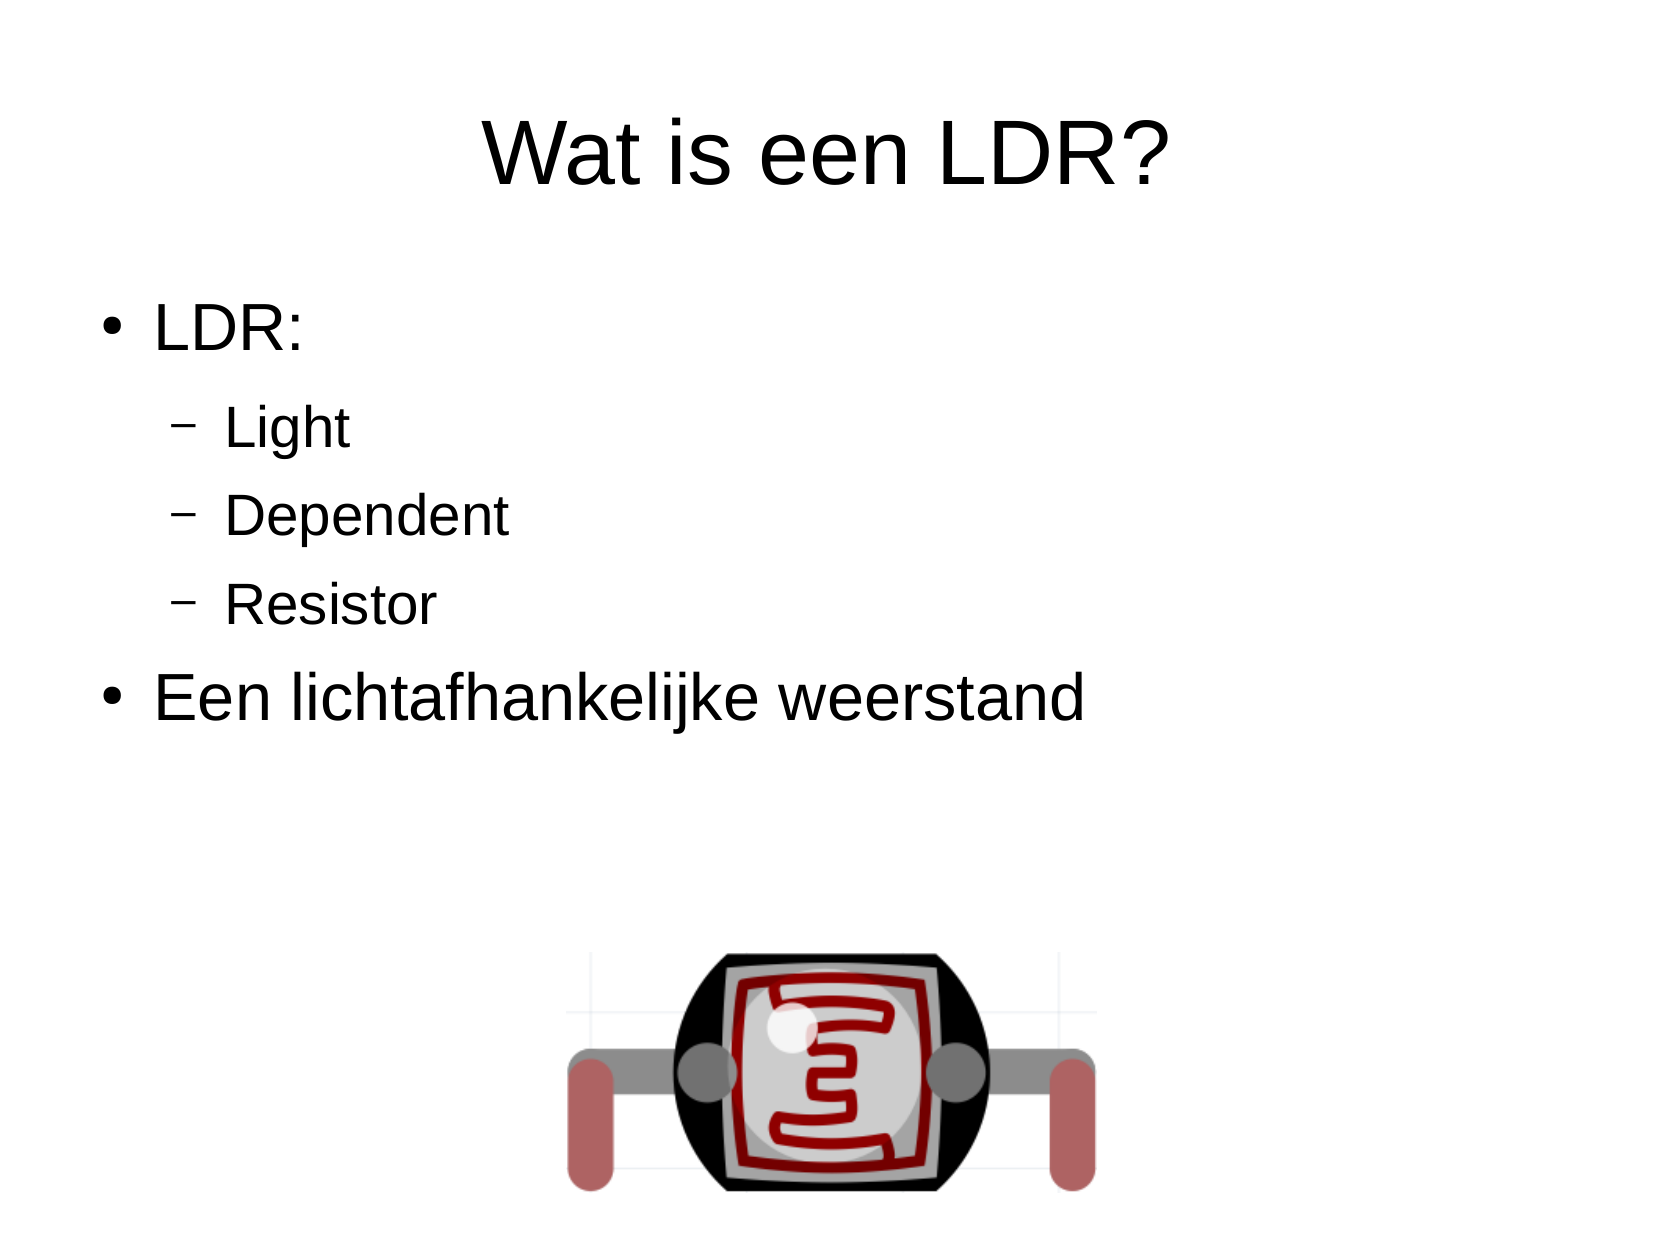

# Wat is een LDR?
LDR:
Light
Dependent
Resistor
Een lichtafhankelijke weerstand